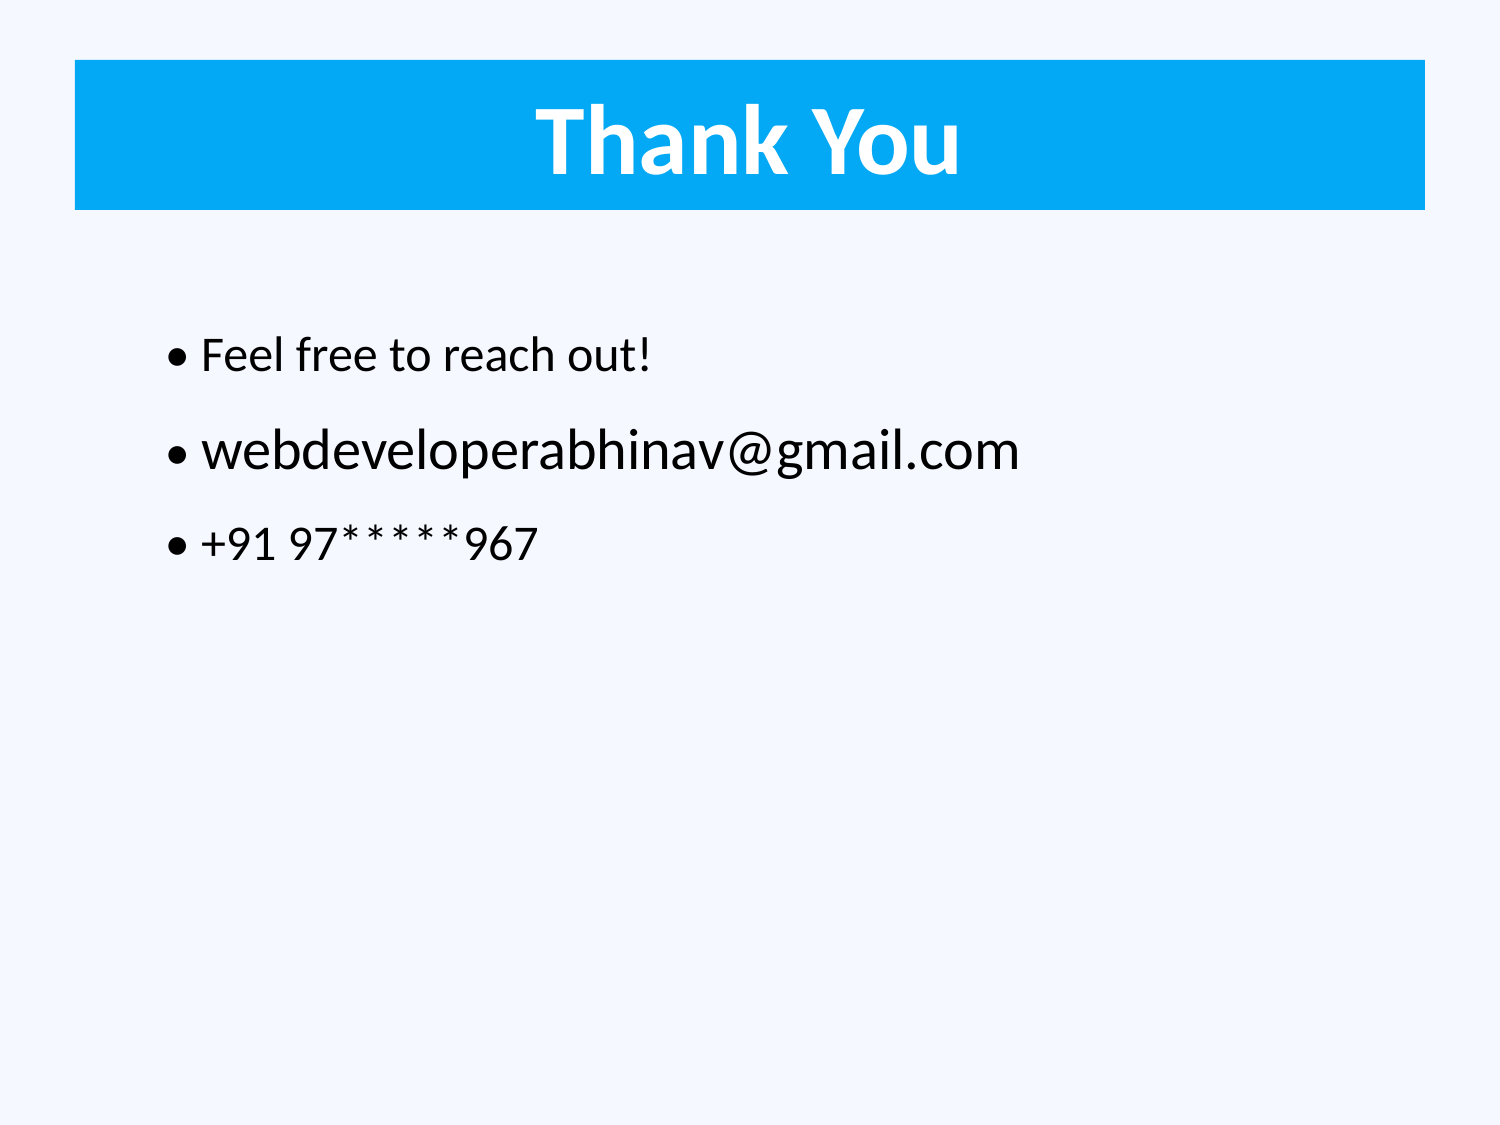

Thank You
• Feel free to reach out!
• webdeveloperabhinav@gmail.com
• +91 97*****967